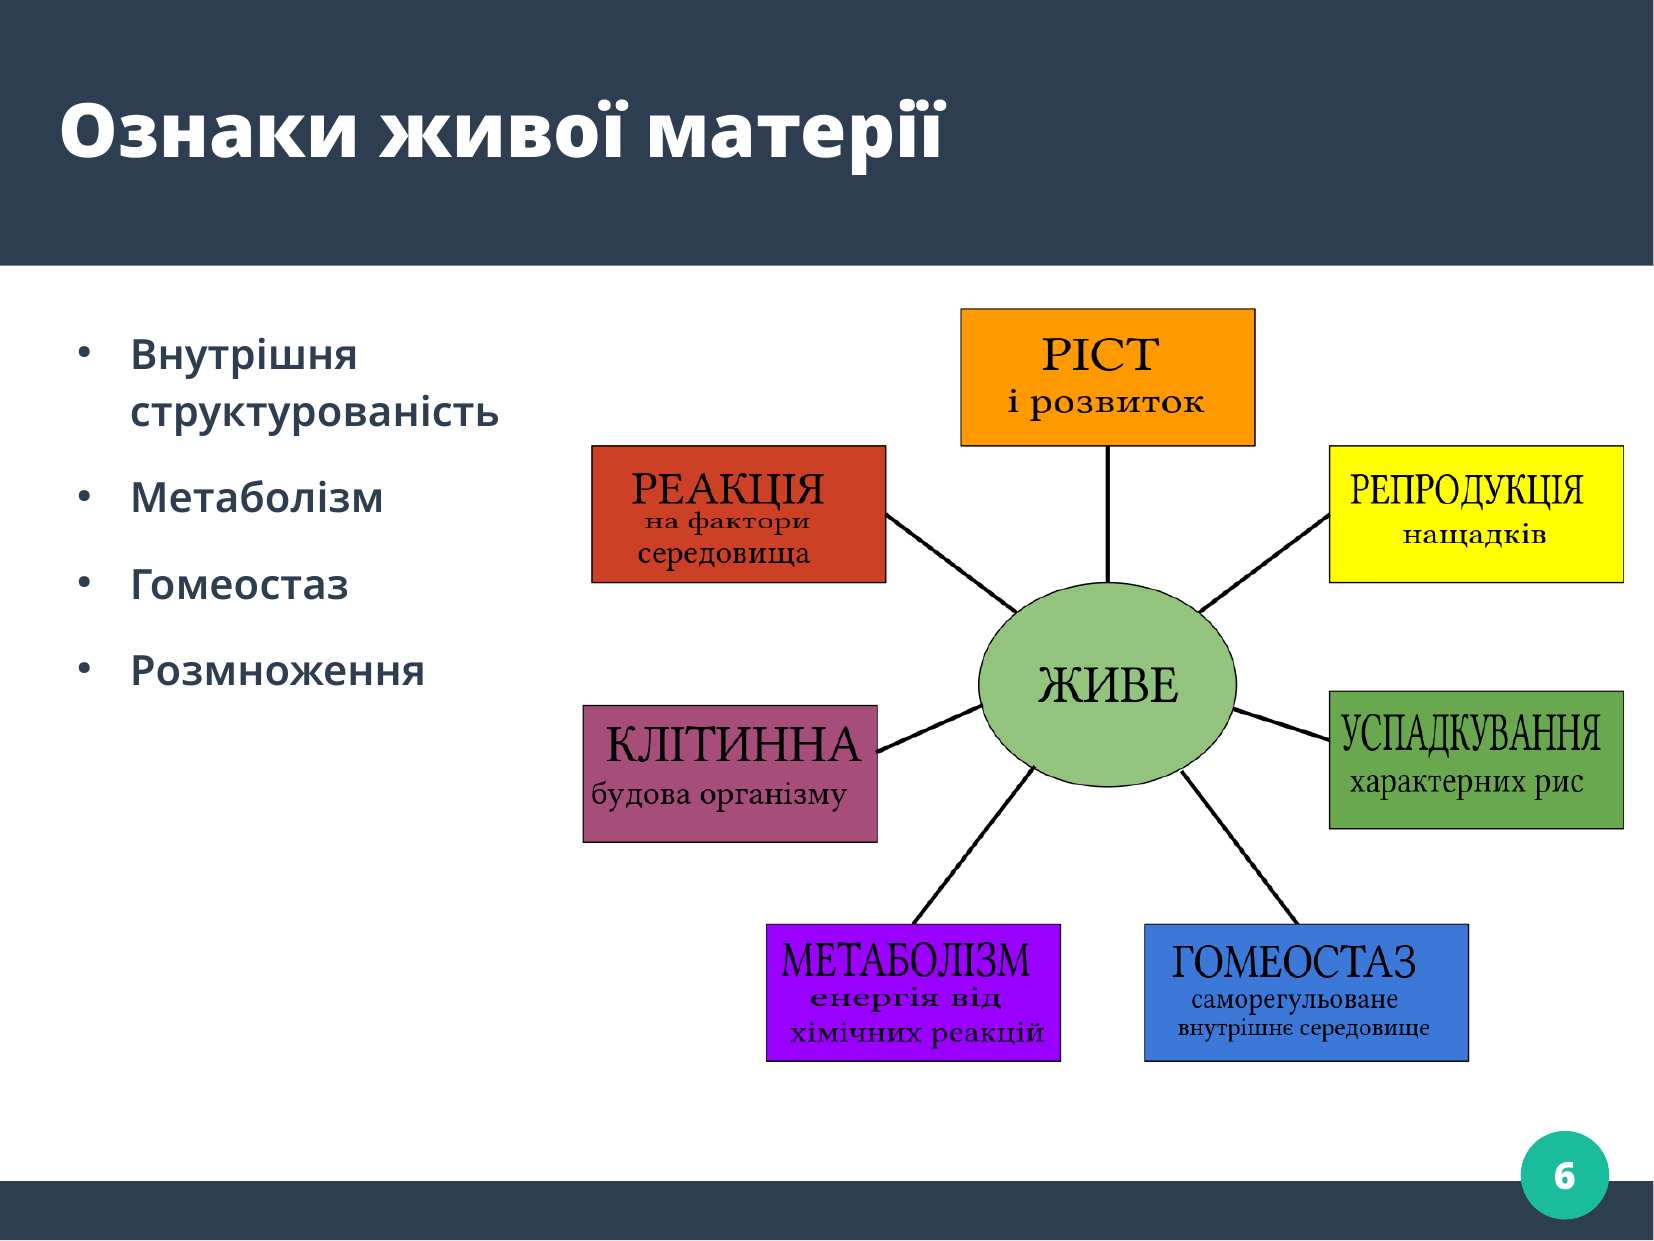

# Ознаки живої матерії
Внутрішня структурованість
Метаболізм
Гомеостаз
Розмноження
6